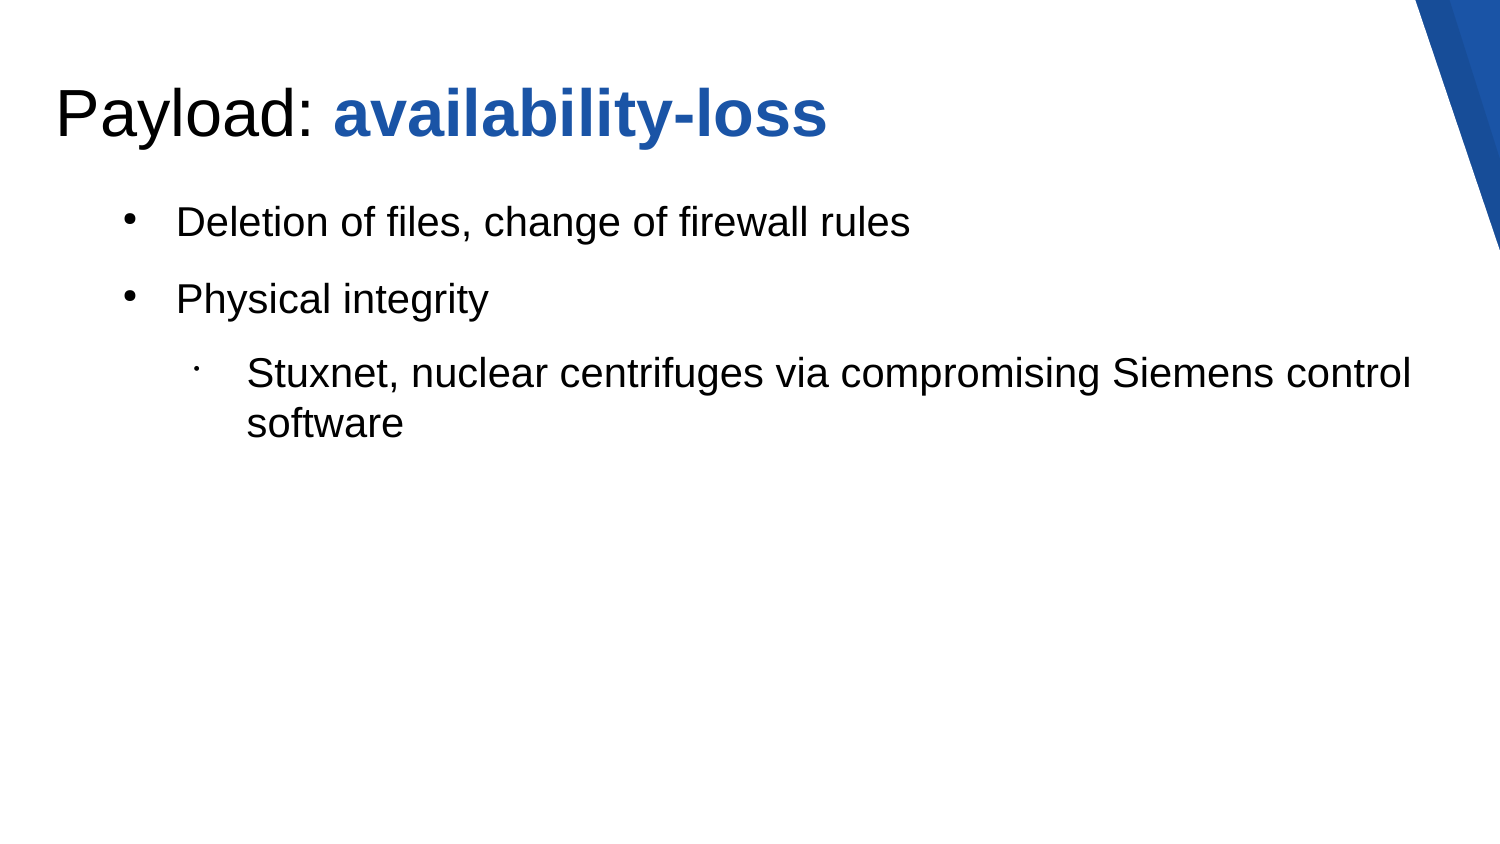

Payload: availability-loss
# Deletion of files, change of firewall rules
Physical integrity
Stuxnet, nuclear centrifuges via compromising Siemens control software